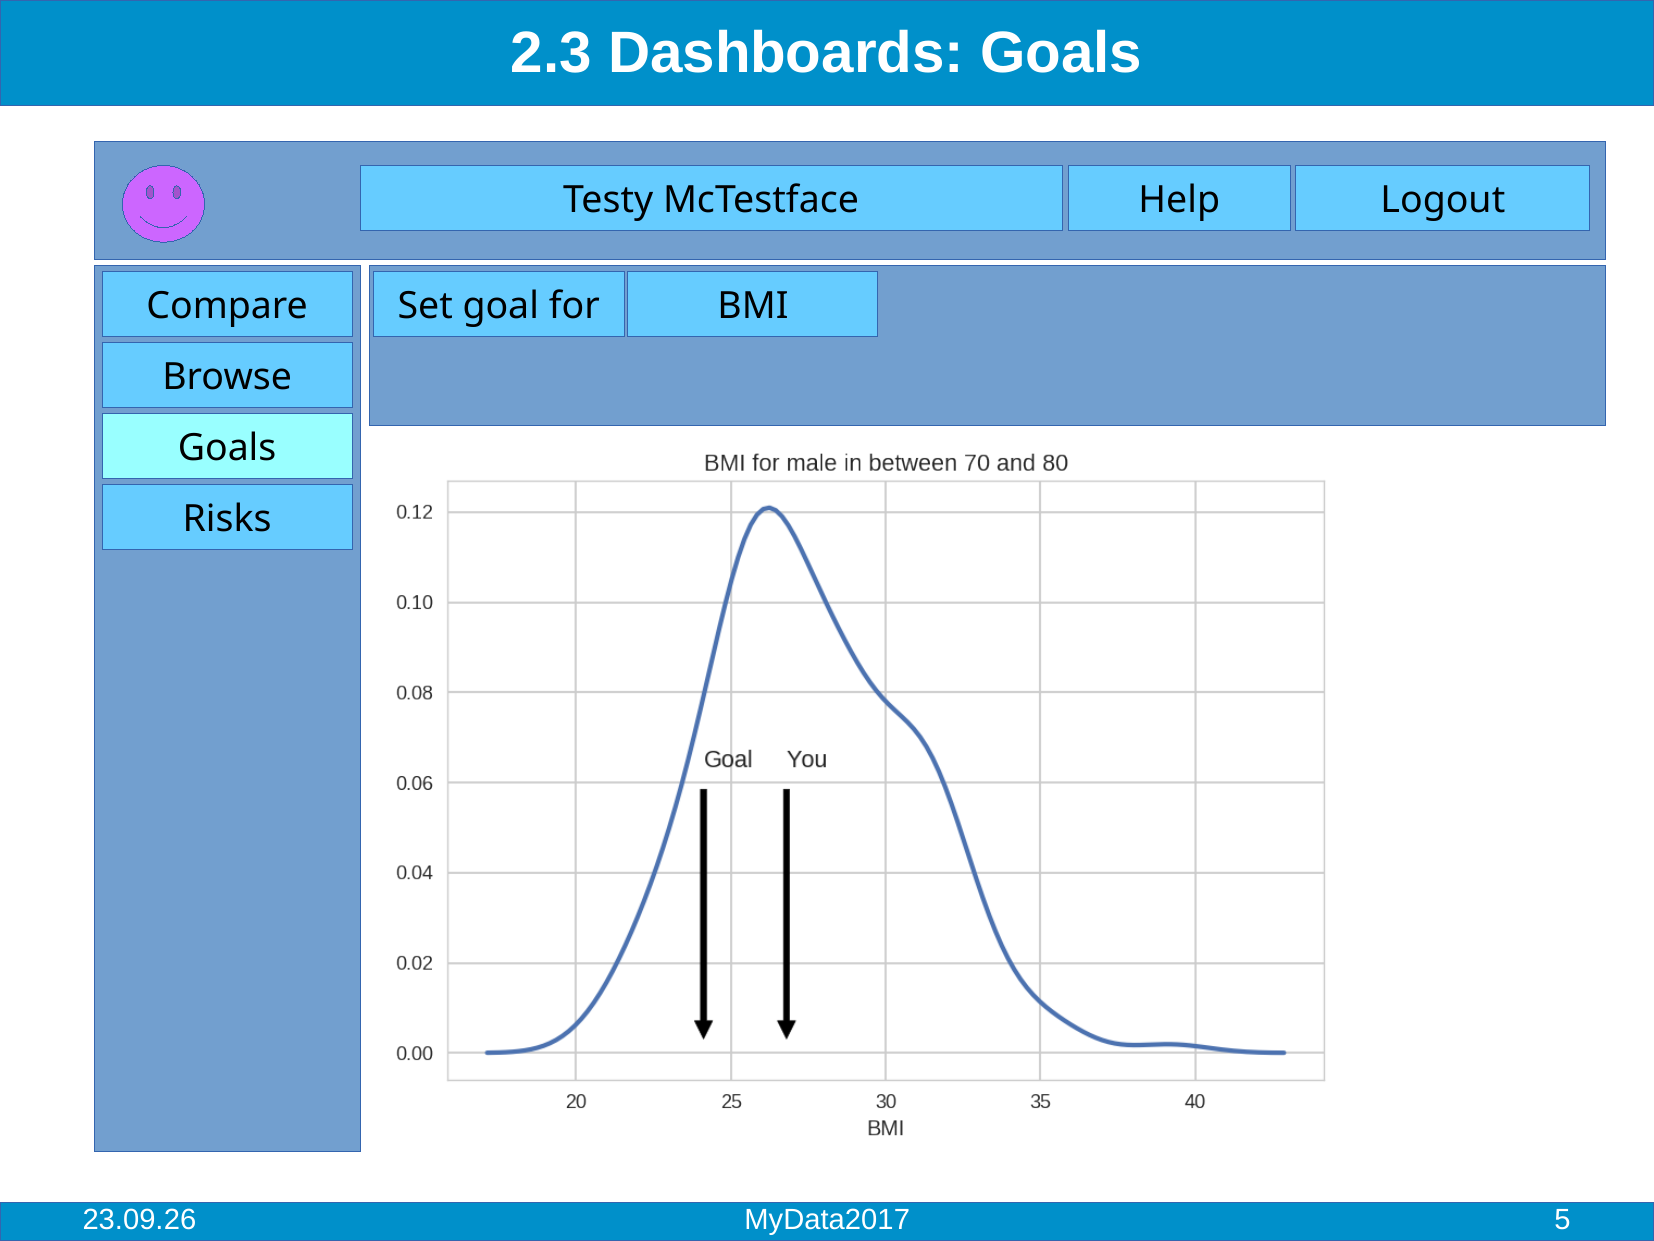

# 2.3 Dashboards: Goals
Testy McTestface
Help
Logout
Compare
Set goal for
BMI
Browse
Goals
Risks
MyData2017
5